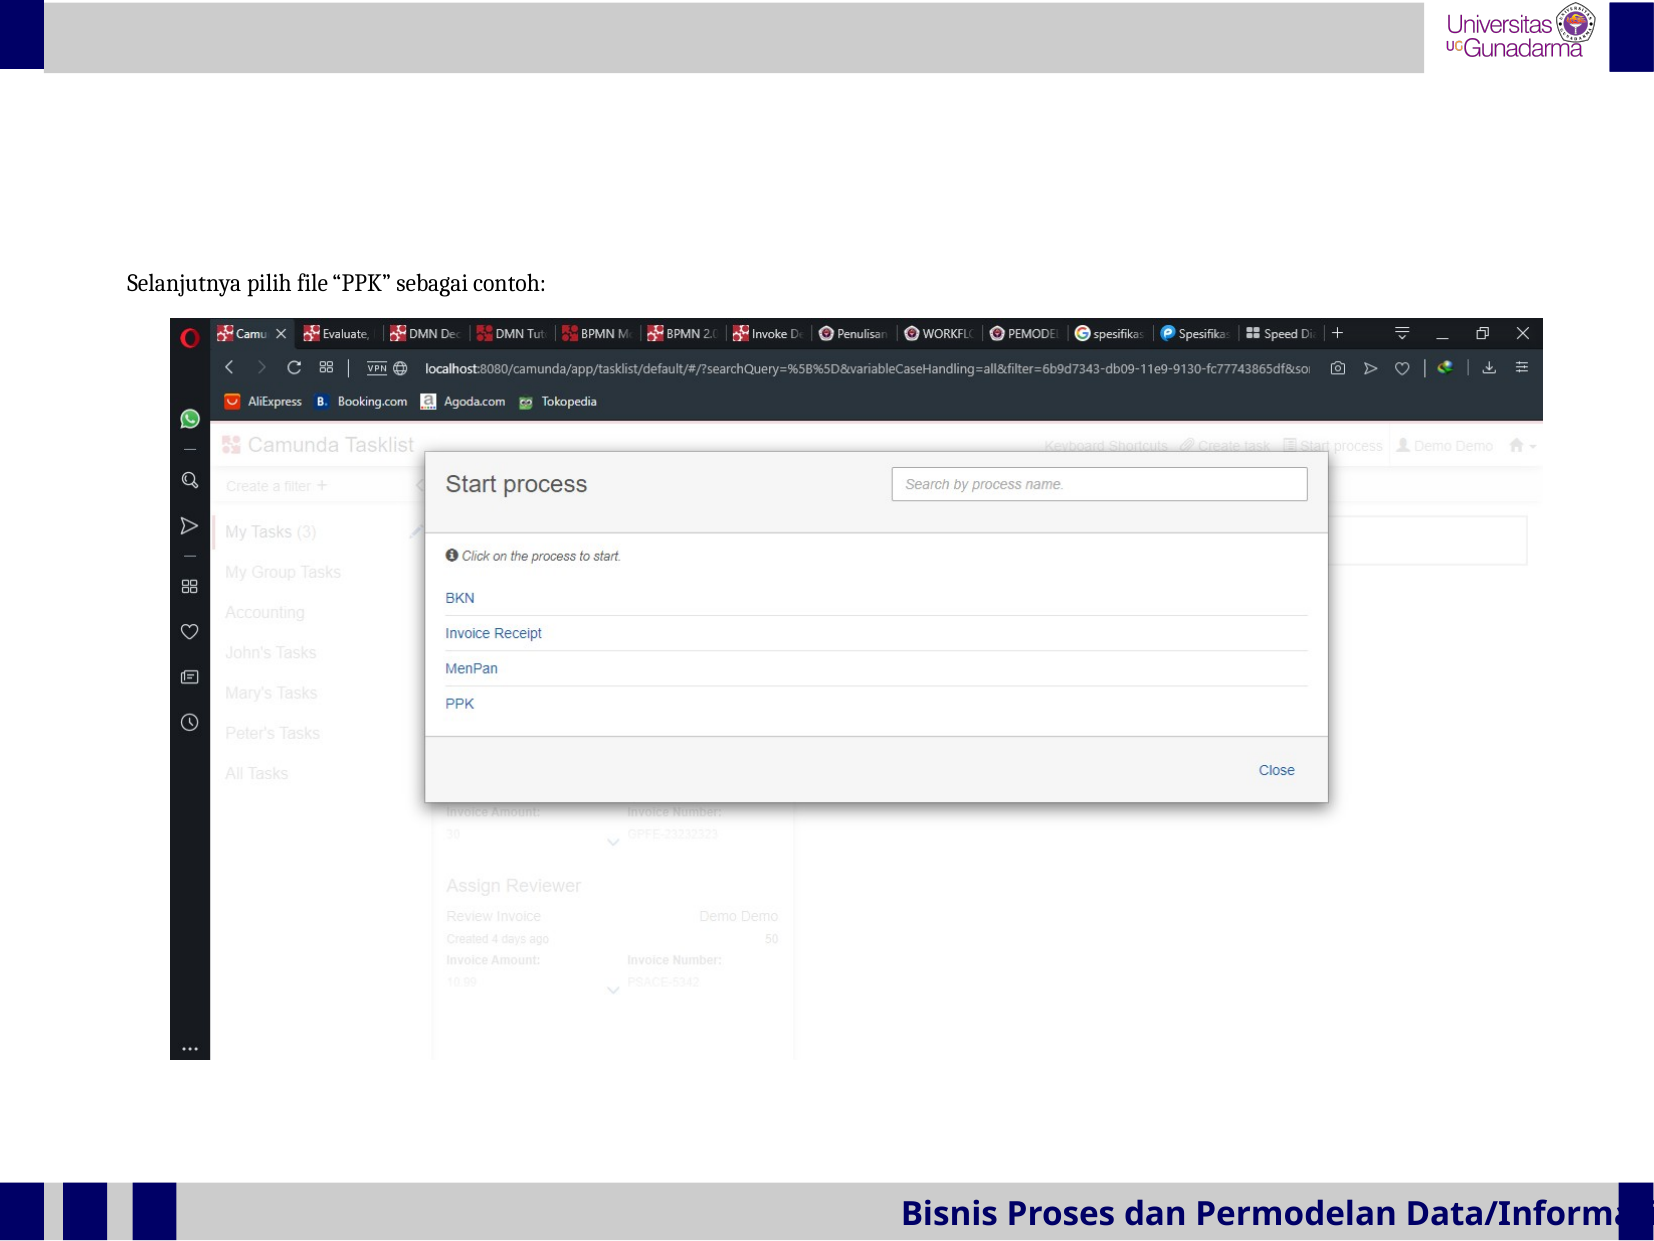

#
Selanjutnya pilih file “PPK” sebagai contoh: